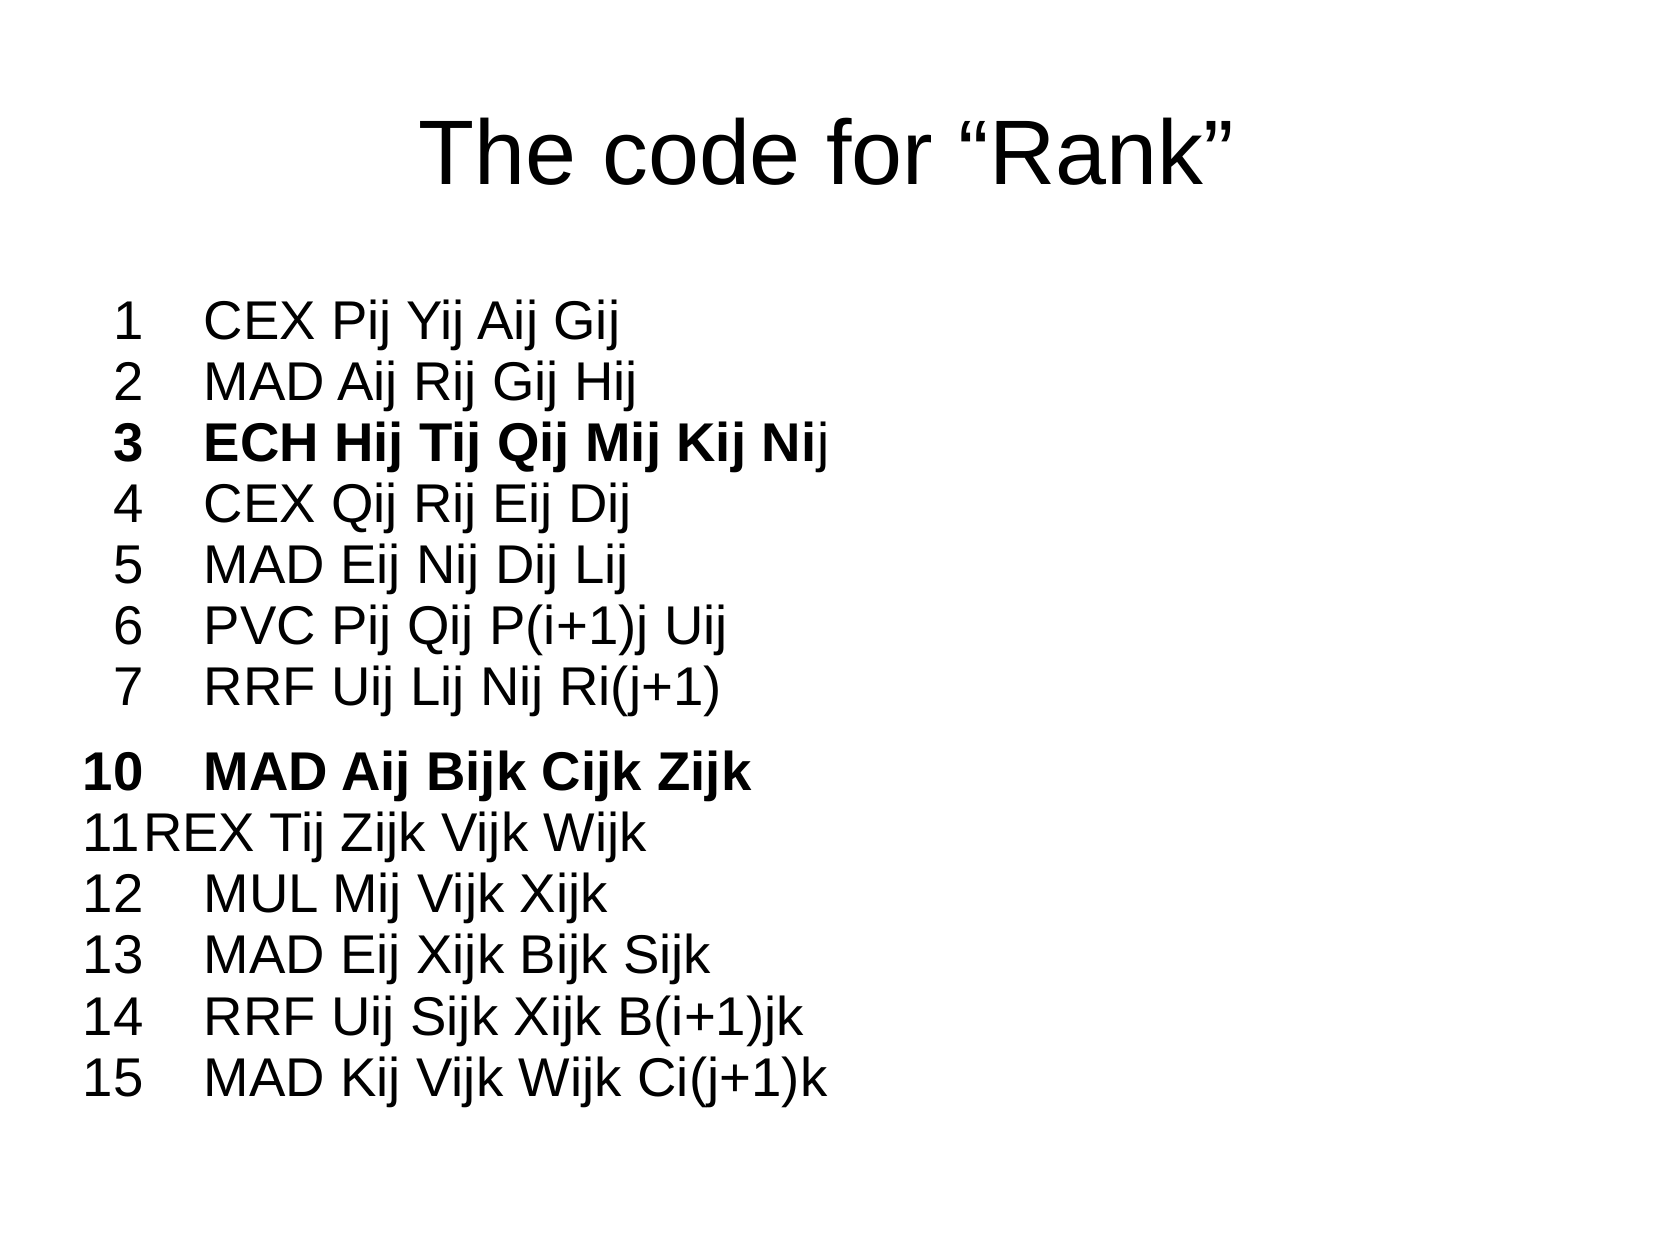

# The code for “Rank”
 1	CEX Pij Yij Aij Gij
 2	MAD Aij Rij Gij Hij
 3	ECH Hij Tij Qij Mij Kij Nij
 4	CEX Qij Rij Eij Dij
 5	MAD Eij Nij Dij Lij
 6	PVC Pij Qij P(i+1)j Uij
 7	RRF Uij Lij Nij Ri(j+1)
10	MAD Aij Bijk Cijk Zijk
11	REX Tij Zijk Vijk Wijk
12	MUL Mij Vijk Xijk
13	MAD Eij Xijk Bijk Sijk
14	RRF Uij Sijk Xijk B(i+1)jk
15	MAD Kij Vijk Wijk Ci(j+1)k